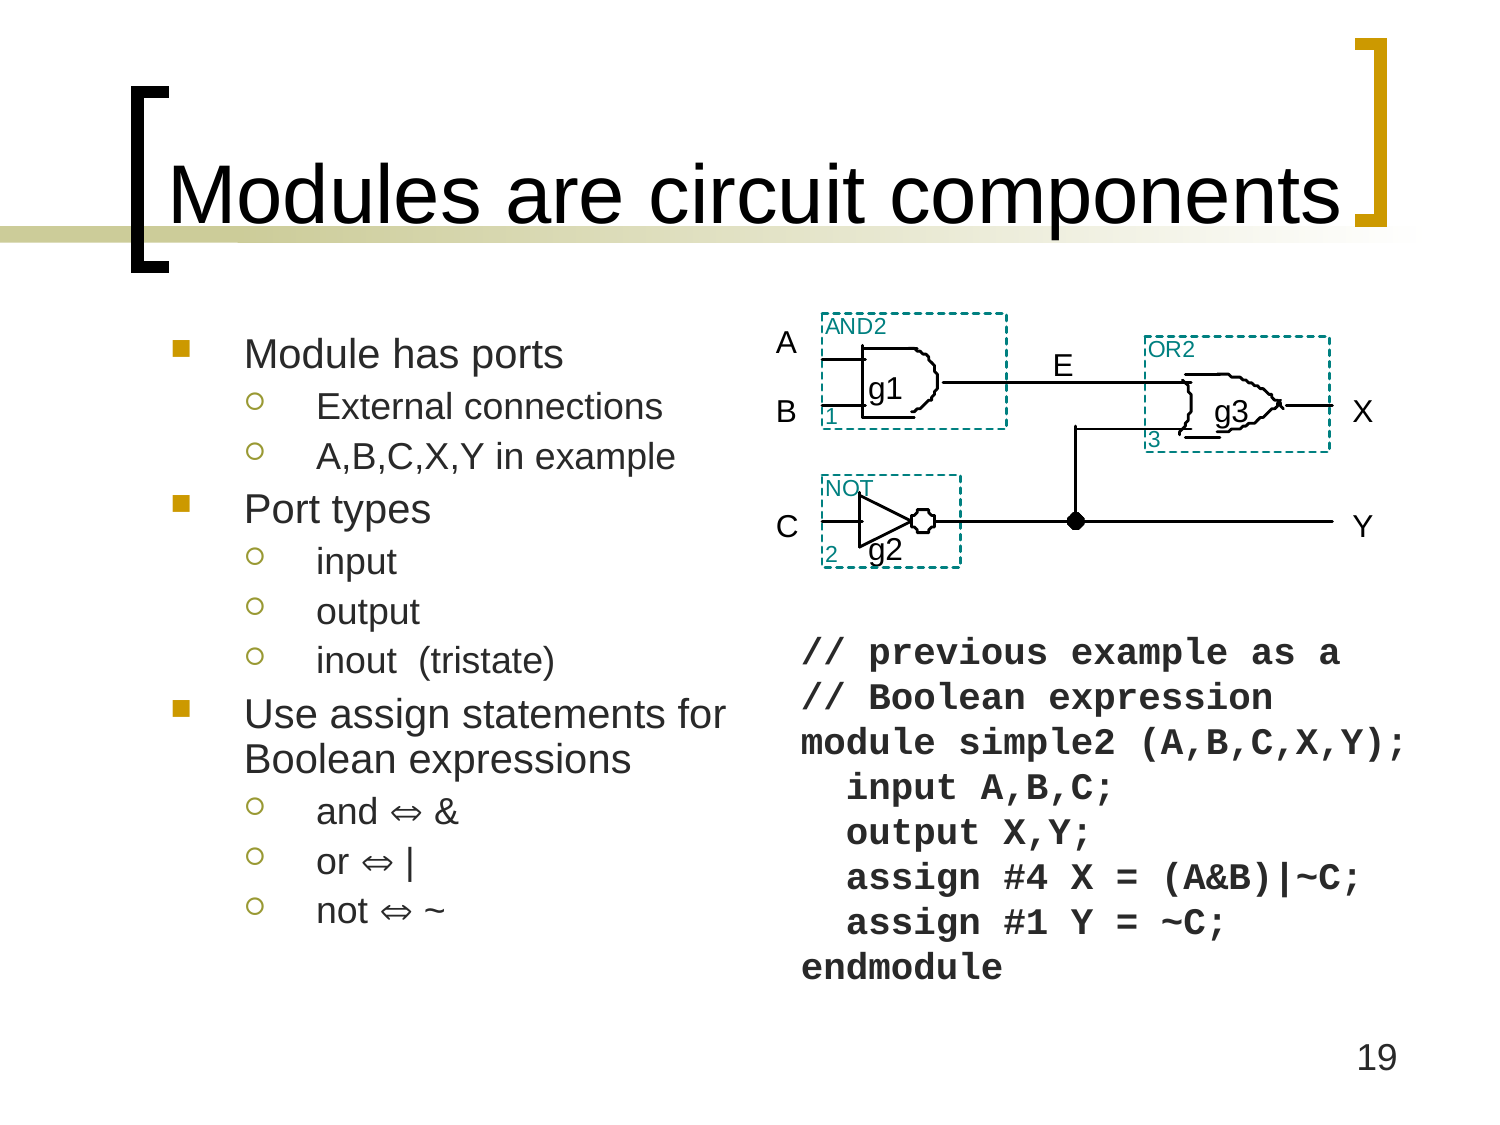

# Modules are circuit components
Module has ports
External connections
A,B,C,X,Y in example
Port types
input
output
inout (tristate)
Use assign statements for Boolean expressions
and  &
or  |
not  ~
// previous example as a
// Boolean expression
module simple2 (A,B,C,X,Y);
 input A,B,C;
 output X,Y;
 assign #4 X = (A&B)|~C;
 assign #1 Y = ~C;
endmodule
19